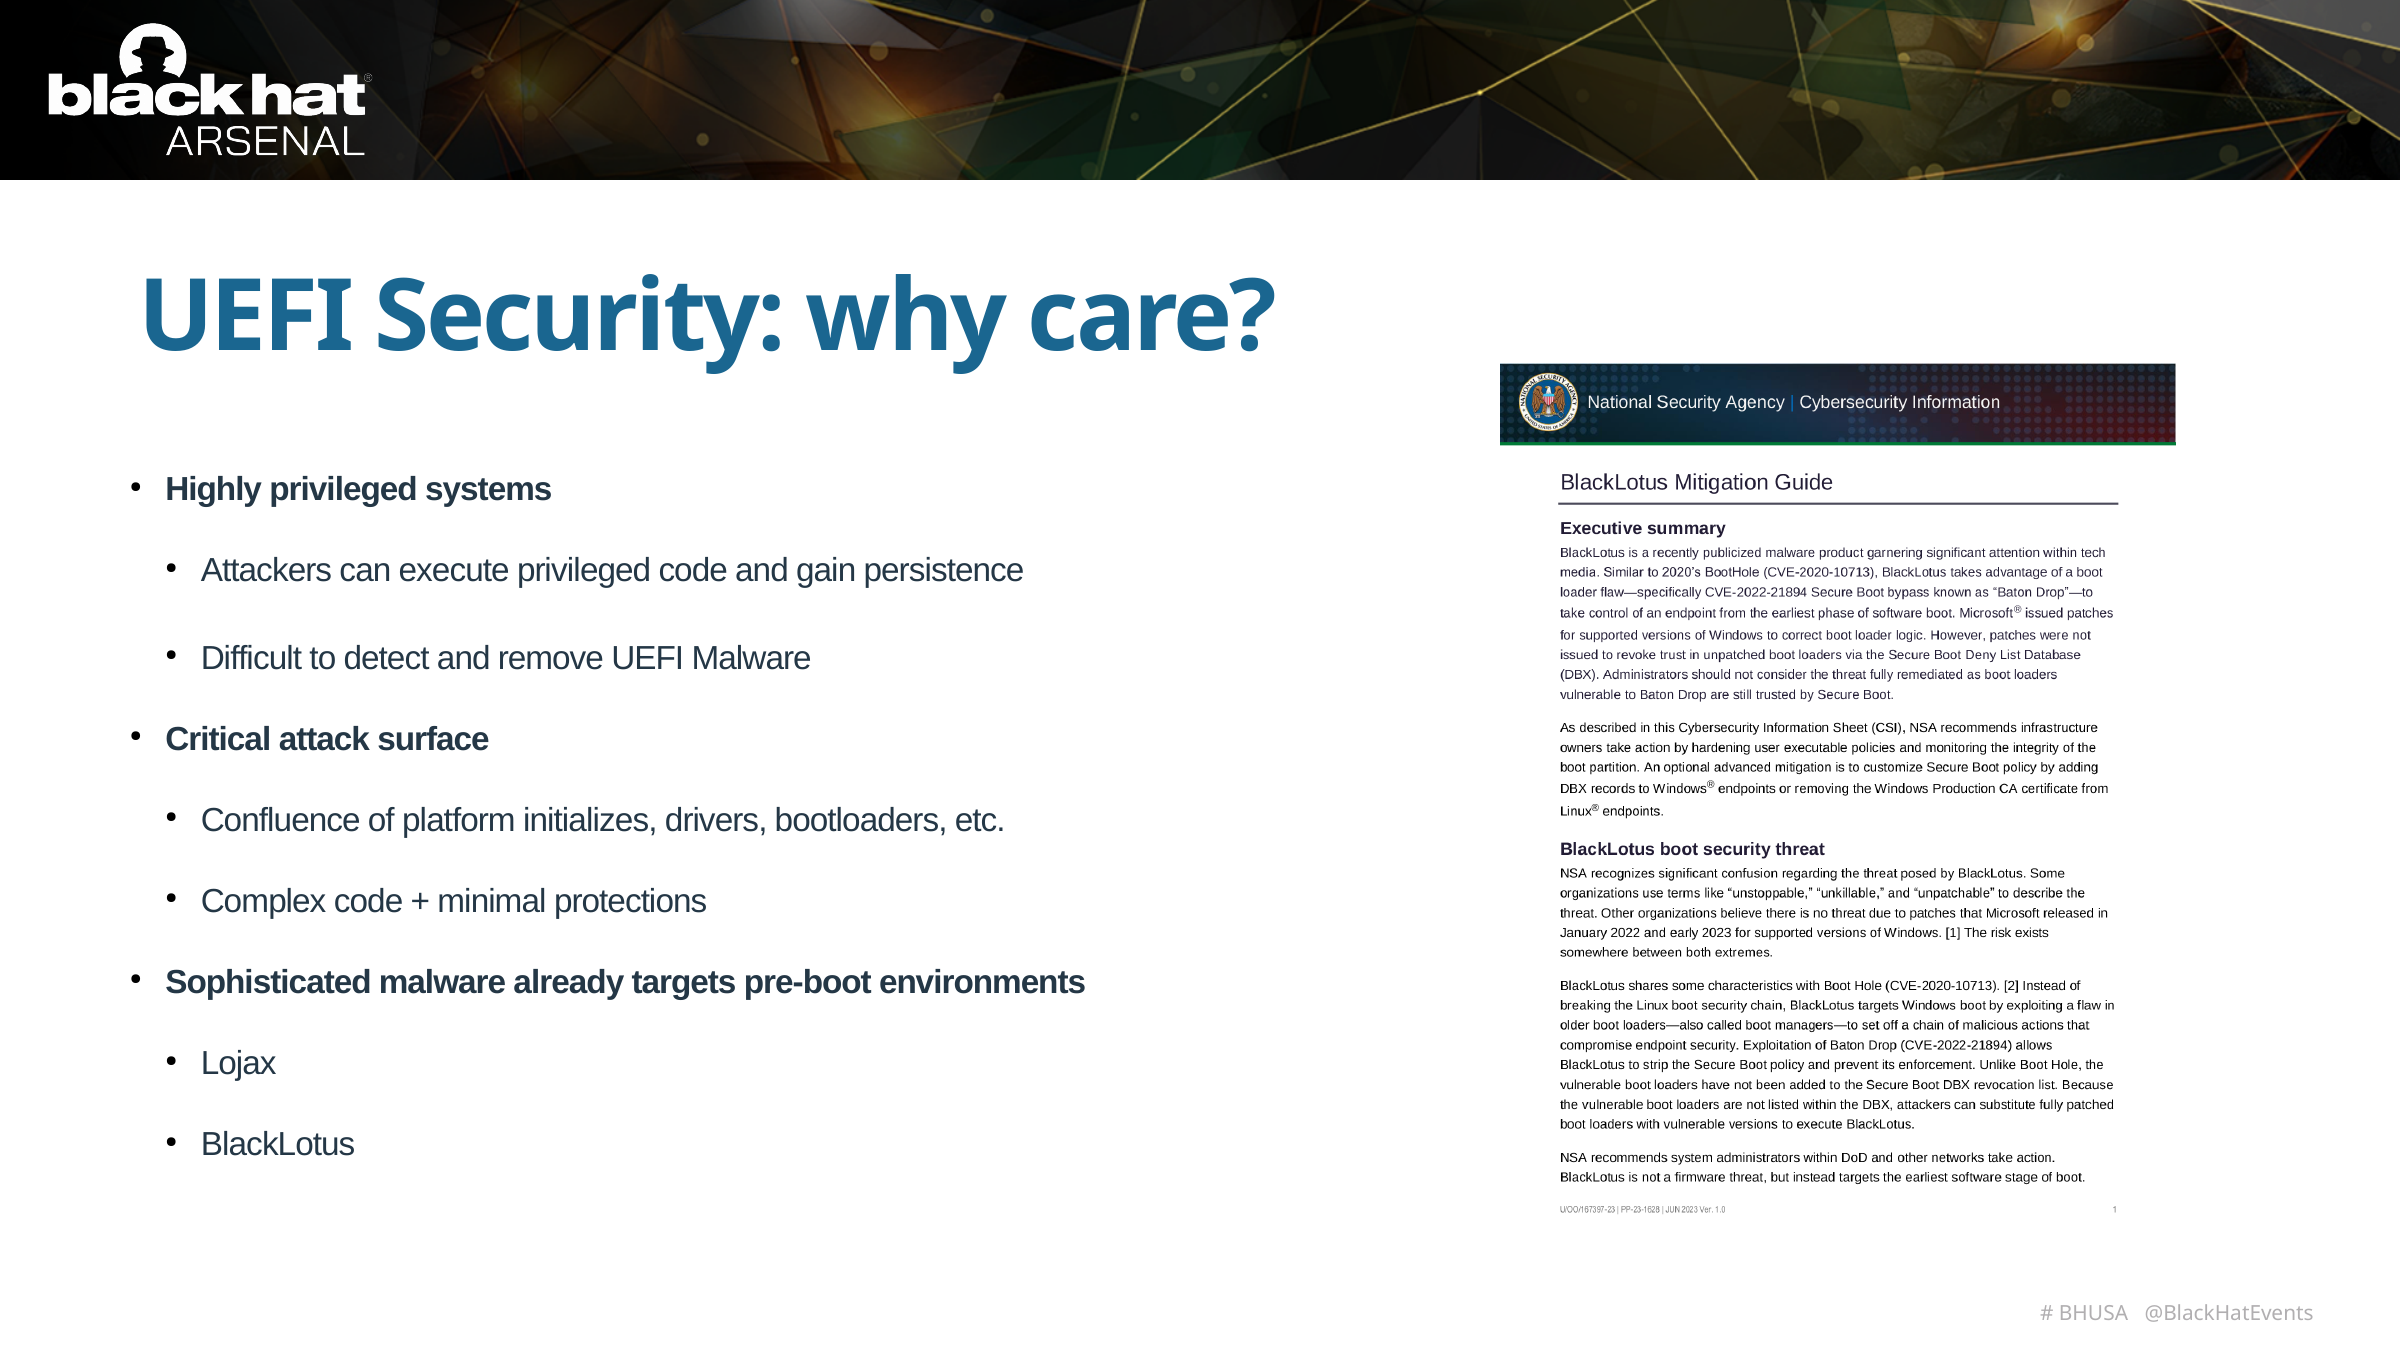

UEFI Security: why care?
Highly privileged systems
Attackers can execute privileged code and gain persistence
Difficult to detect and remove UEFI Malware
Critical attack surface
Confluence of platform initializes, drivers, bootloaders, etc.
Complex code + minimal protections
Sophisticated malware already targets pre-boot environments
Lojax
BlackLotus